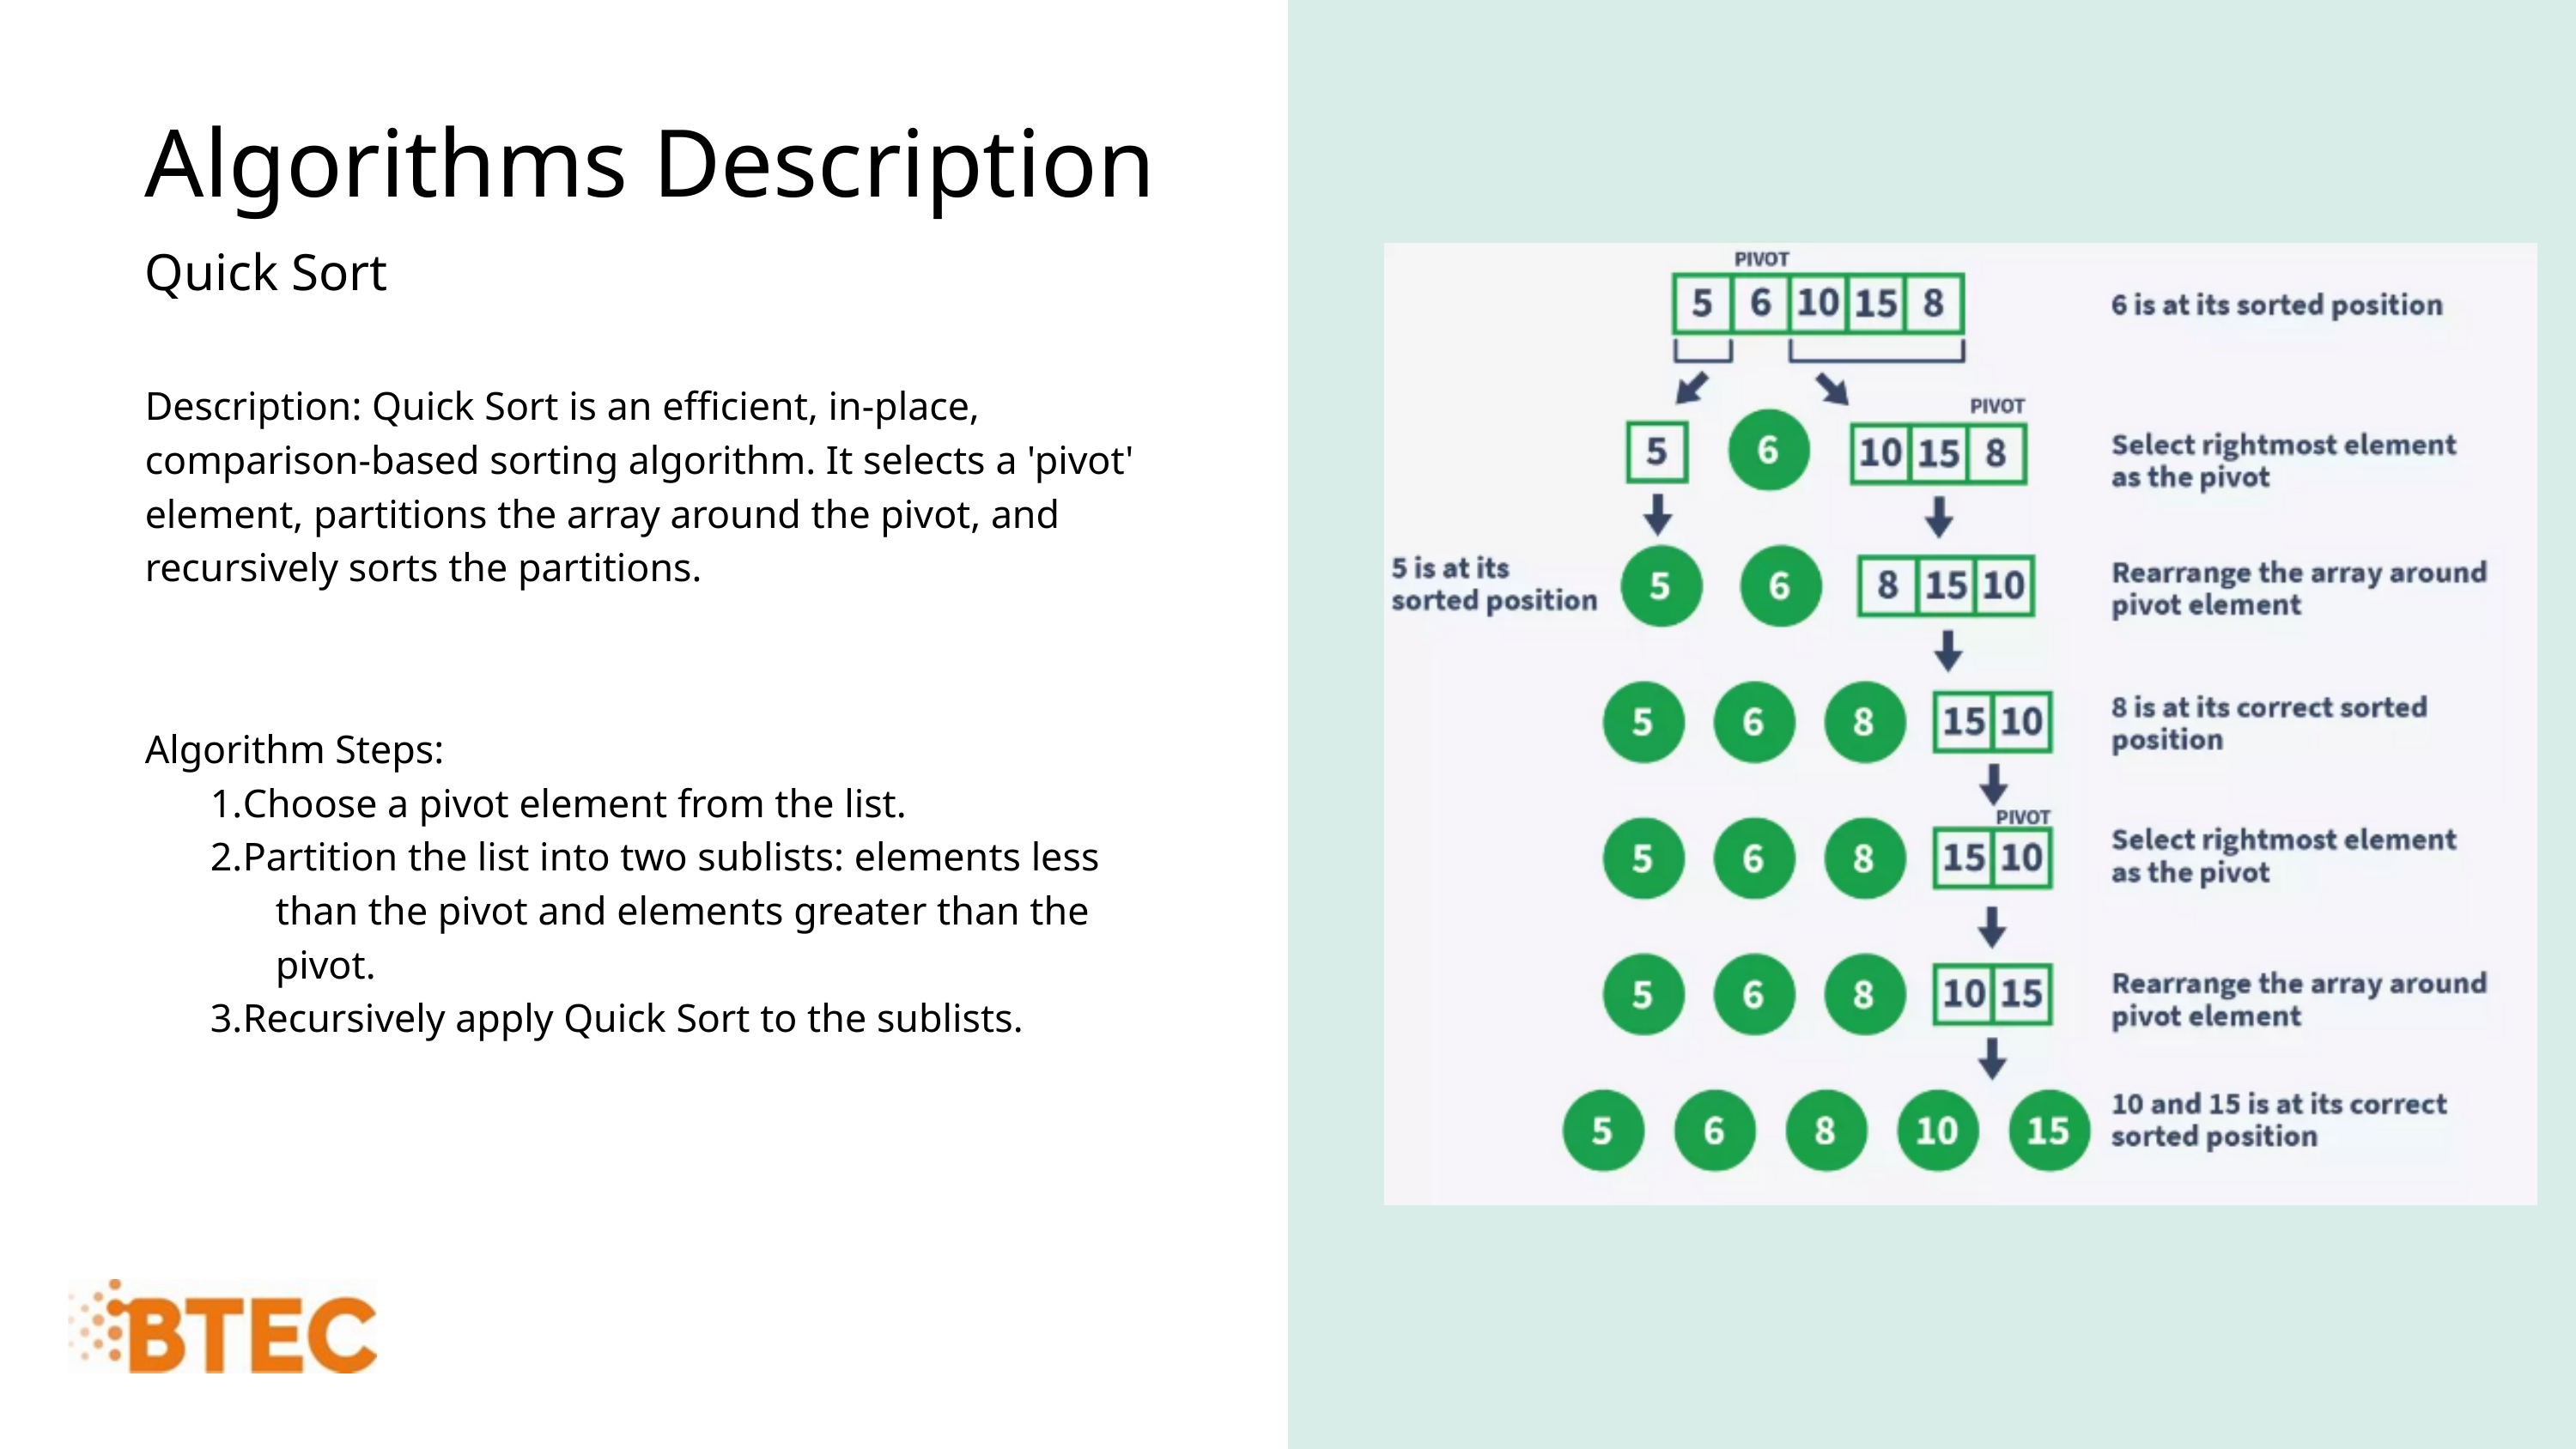

Algorithms Description
Quick Sort
Description: Quick Sort is an efficient, in-place, comparison-based sorting algorithm. It selects a 'pivot' element, partitions the array around the pivot, and recursively sorts the partitions.
Algorithm Steps:
Choose a pivot element from the list.
Partition the list into two sublists: elements less than the pivot and elements greater than the pivot.
Recursively apply Quick Sort to the sublists.